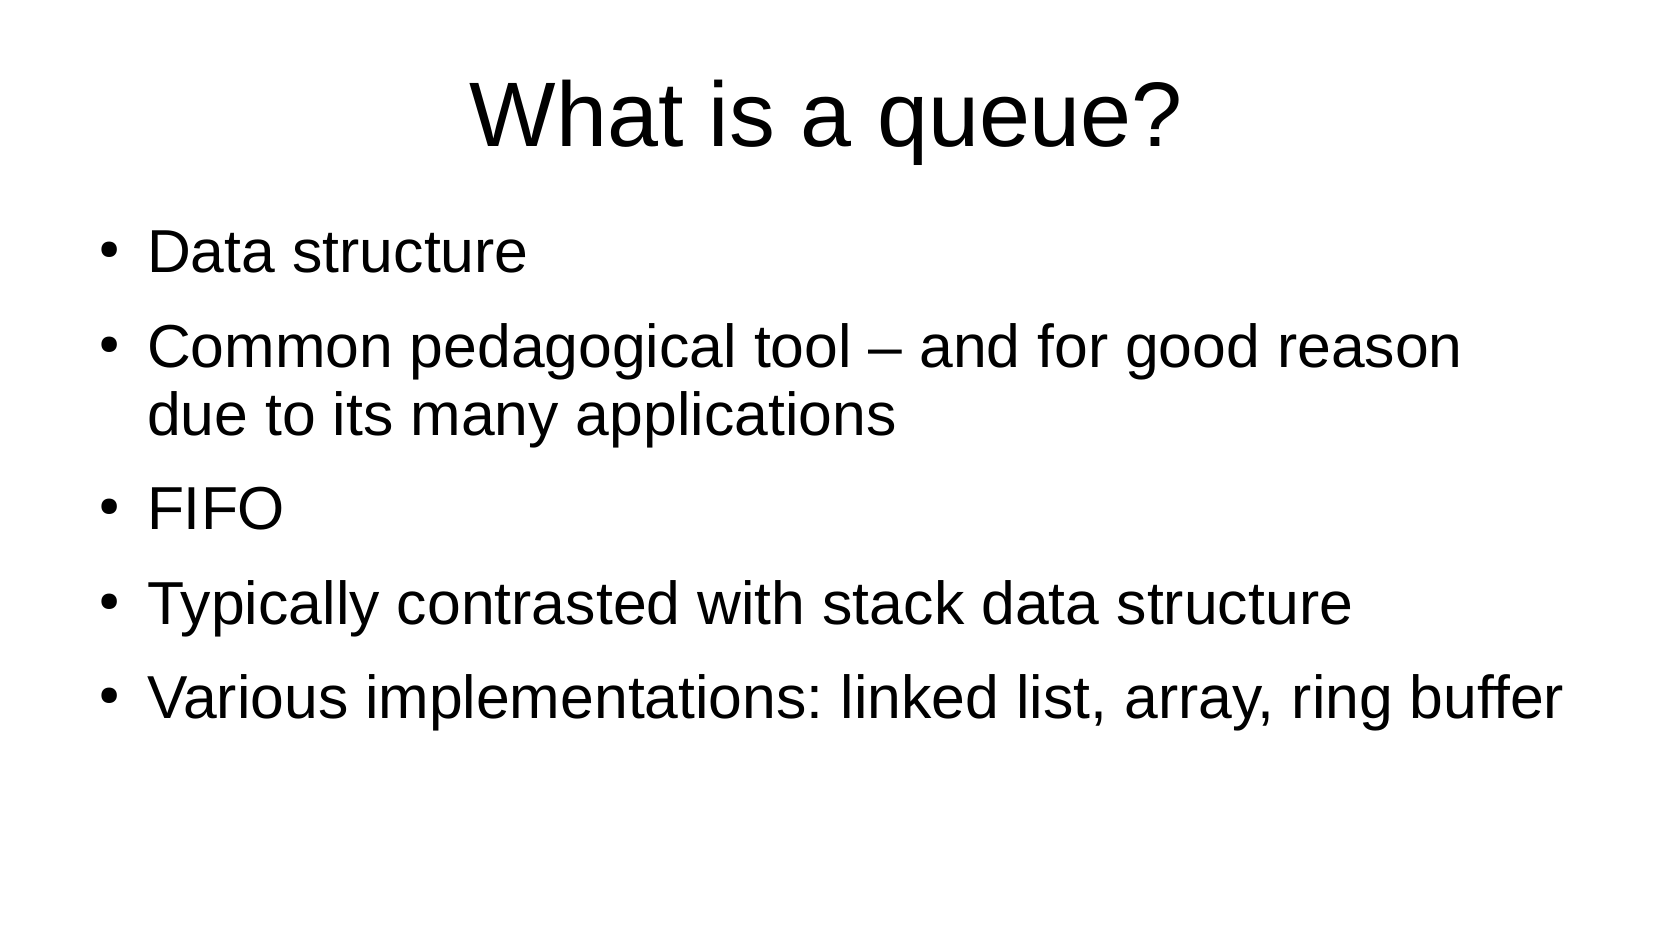

# What is a queue?
Data structure
Common pedagogical tool – and for good reason due to its many applications
FIFO
Typically contrasted with stack data structure
Various implementations: linked list, array, ring buffer